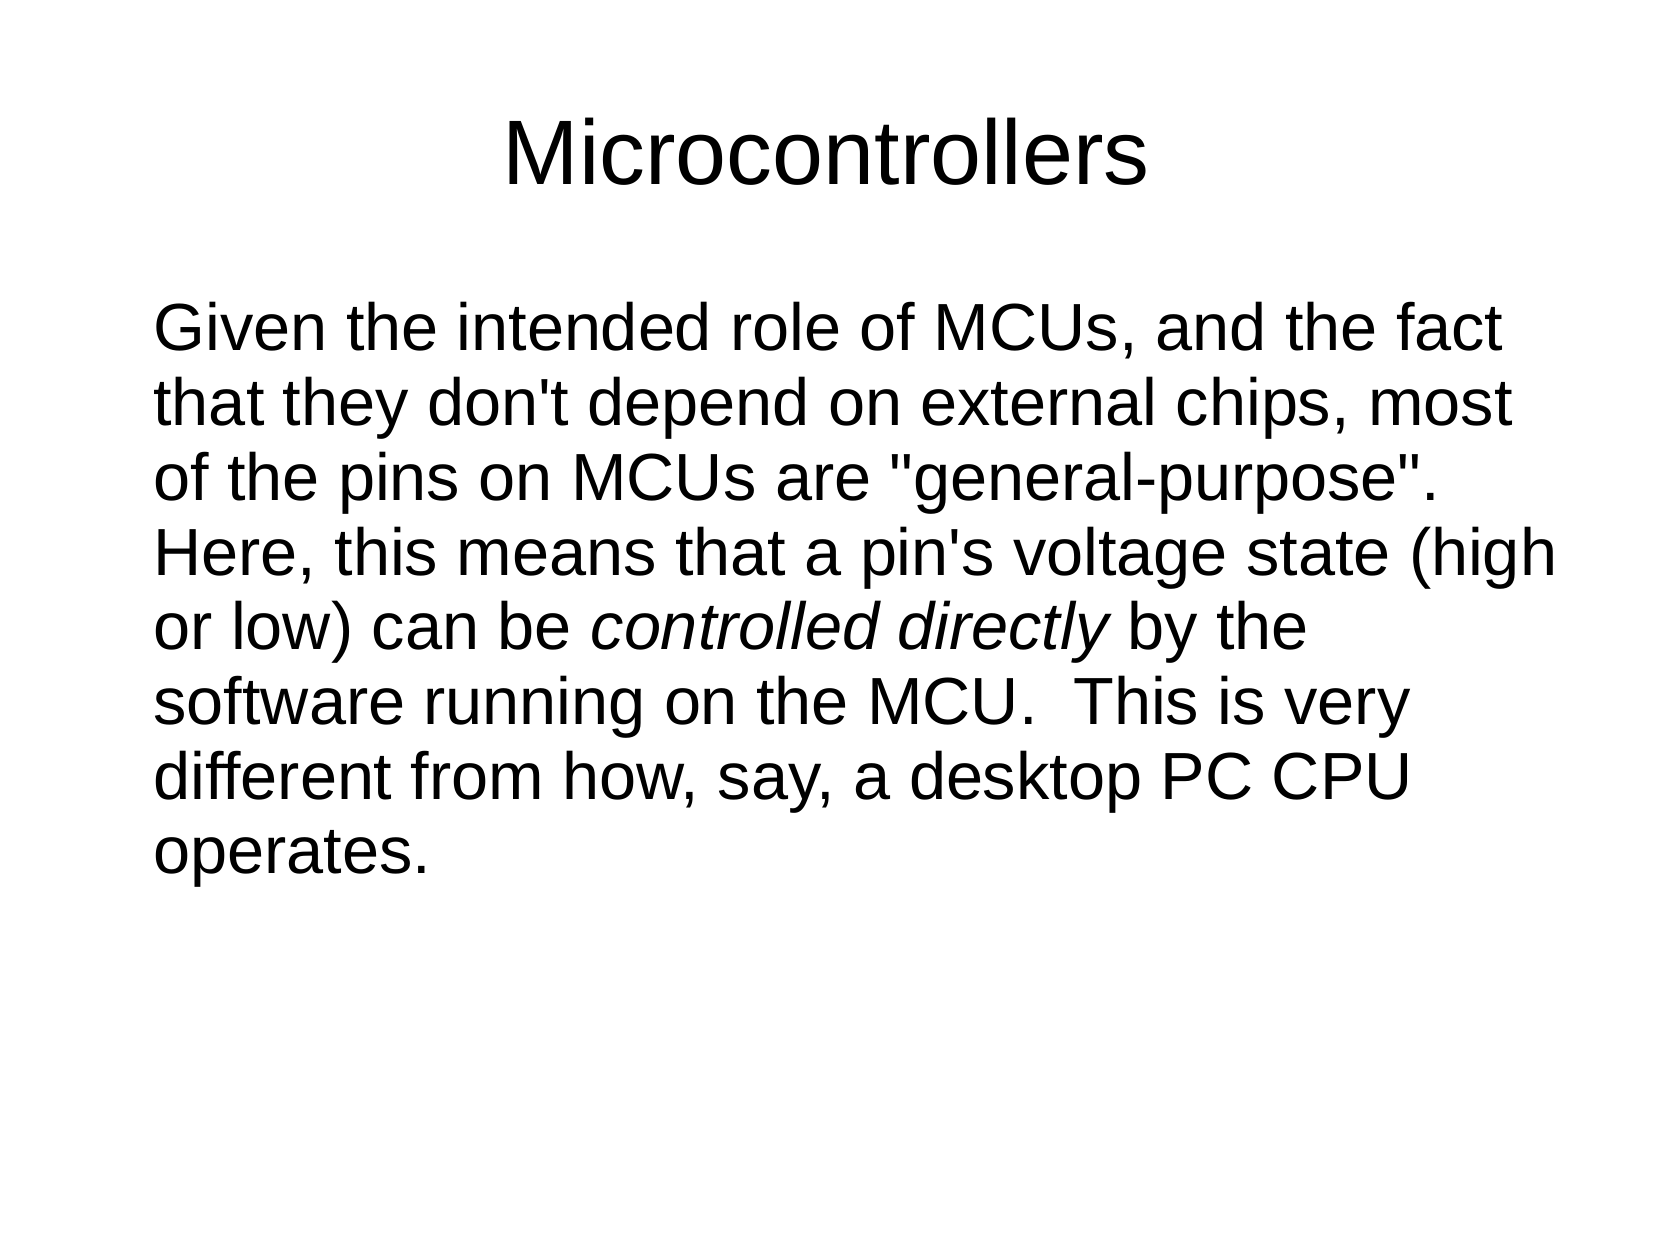

# Microcontrollers
Given the intended role of MCUs, and the fact that they don't depend on external chips, most of the pins on MCUs are "general-purpose". Here, this means that a pin's voltage state (high or low) can be controlled directly by the software running on the MCU. This is very different from how, say, a desktop PC CPU operates.